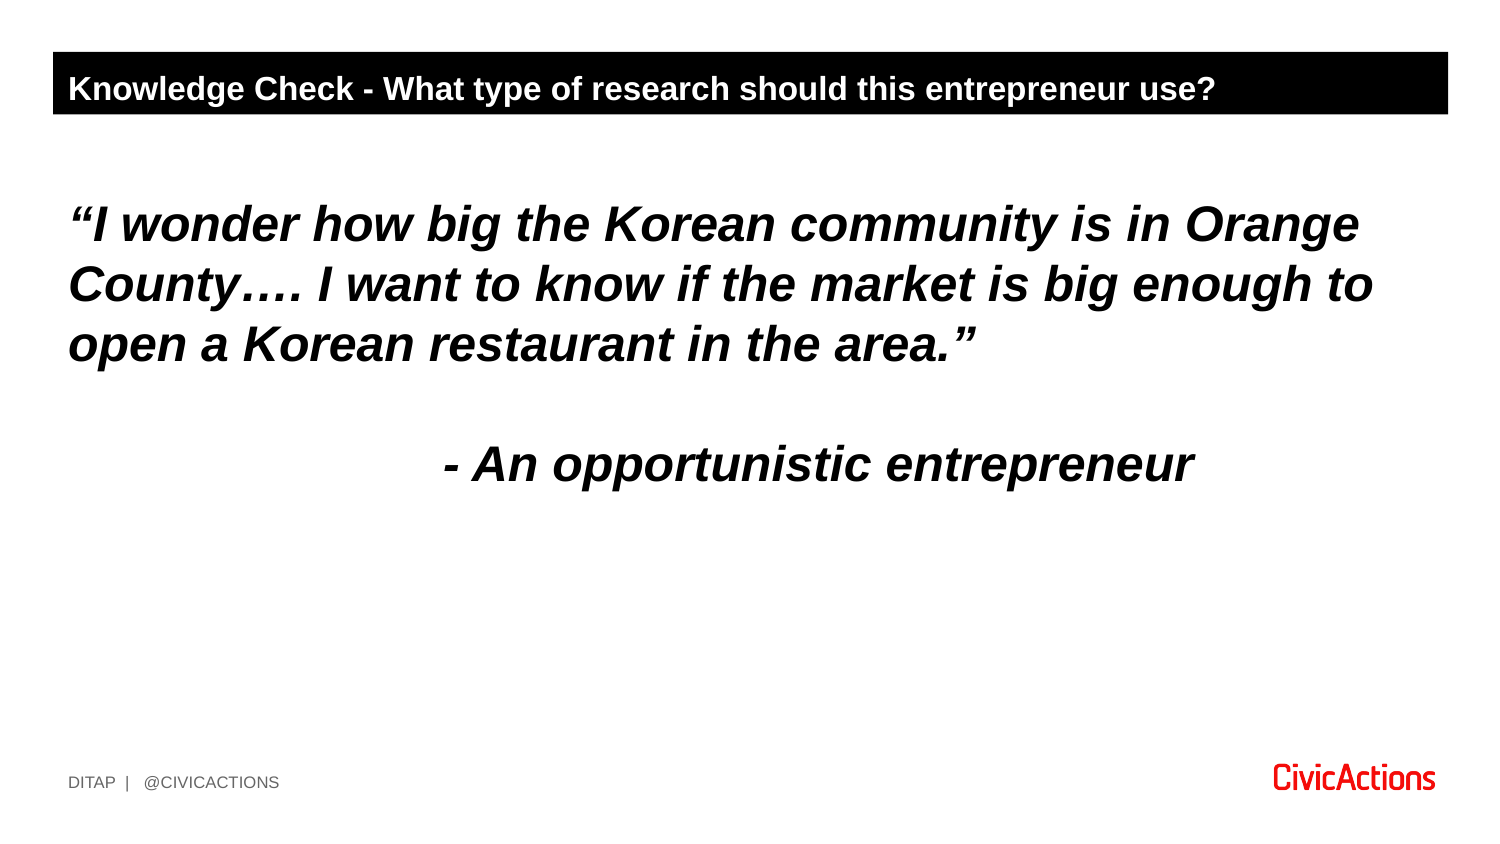

# Knowledge Check - What type of research should this entrepreneur use?
“I wonder how big the Korean community is in Orange County…. I want to know if the market is big enough to open a Korean restaurant in the area.”
- An opportunistic entrepreneur